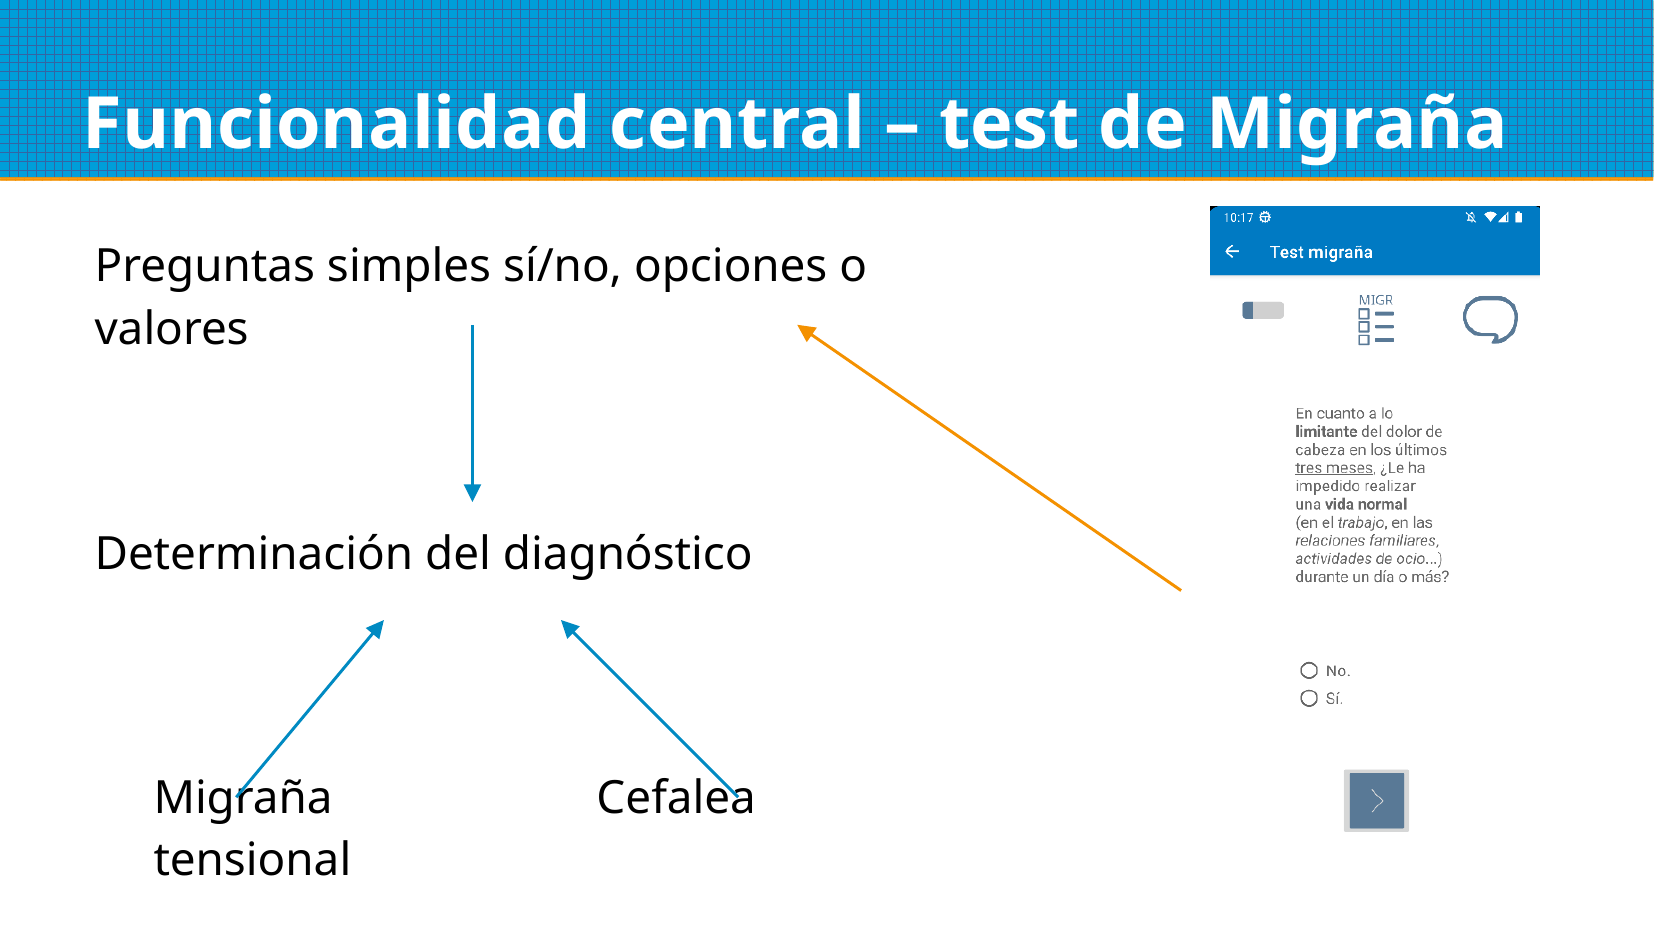

# Funcionalidad central – test de Migraña
Preguntas simples sí/no, opciones o valores
Determinación del diagnóstico
Migraña				Cefalea tensional